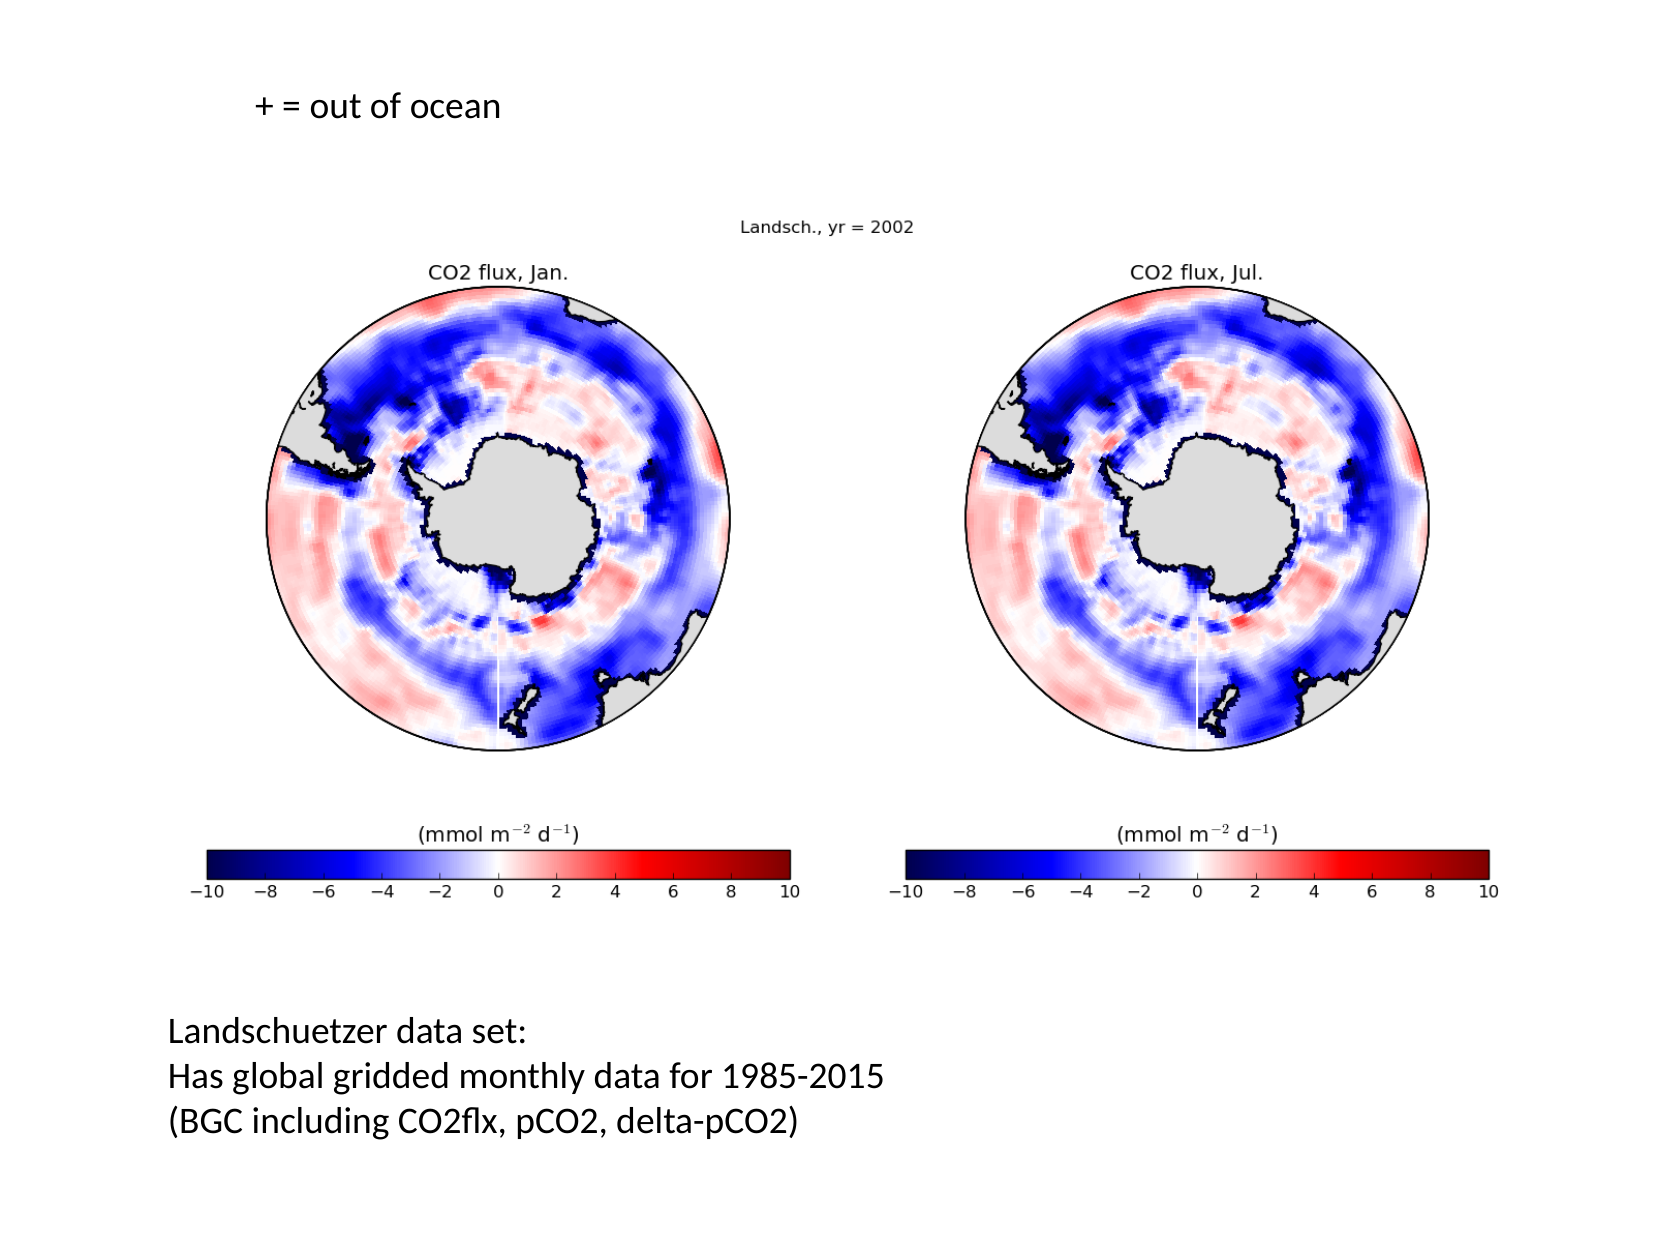

+ = out of ocean
Landschuetzer data set:
Has global gridded monthly data for 1985-2015
(BGC including CO2flx, pCO2, delta-pCO2)